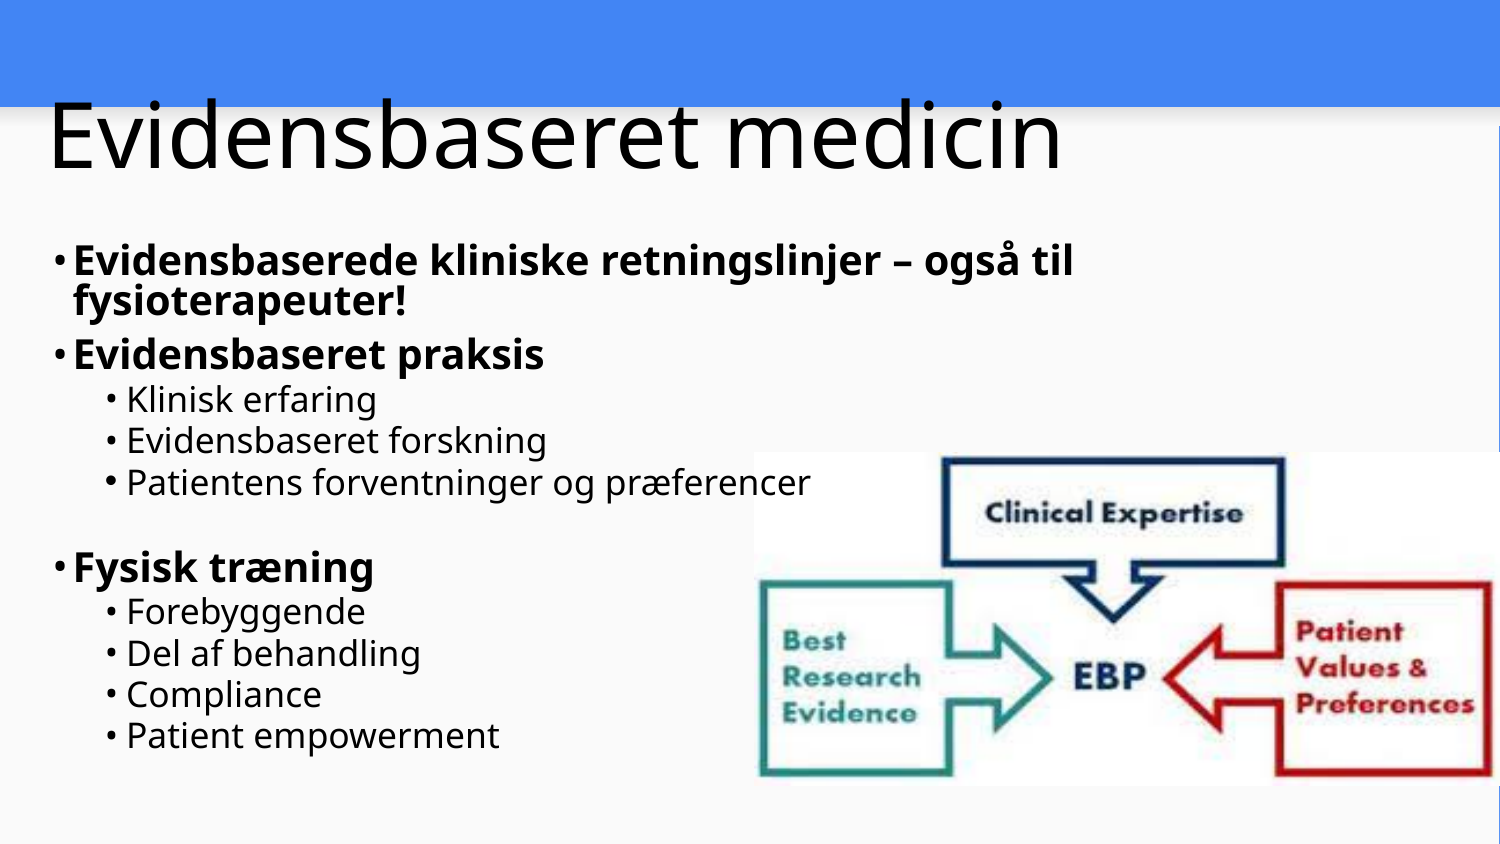

Evidensbaseret medicin
Evidensbaserede kliniske retningslinjer – også til fysioterapeuter!
Evidensbaseret praksis
Klinisk erfaring
Evidensbaseret forskning
Patientens forventninger og præferencer
Fysisk træning
Forebyggende
Del af behandling
Compliance
Patient empowerment